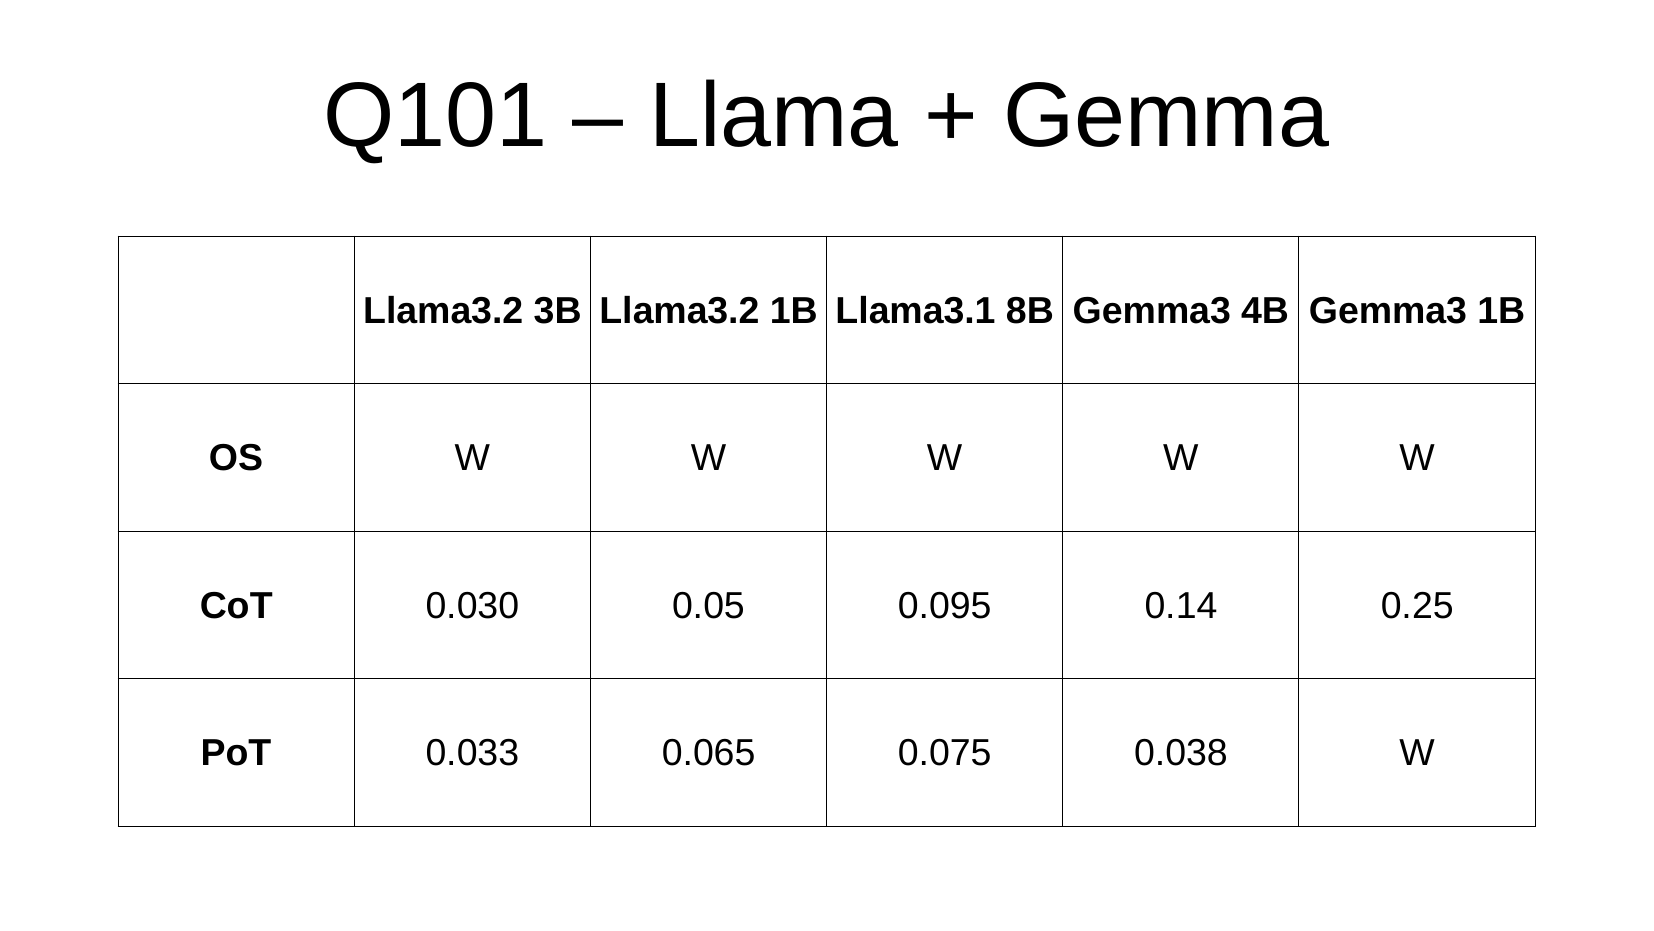

# Q101 – Llama + Gemma
| | Llama3.2 3B | Llama3.2 1B | Llama3.1 8B | Gemma3 4B | Gemma3 1B |
| --- | --- | --- | --- | --- | --- |
| OS | W | W | W | W | W |
| CoT | 0.030 | 0.05 | 0.095 | 0.14 | 0.25 |
| PoT | 0.033 | 0.065 | 0.075 | 0.038 | W |